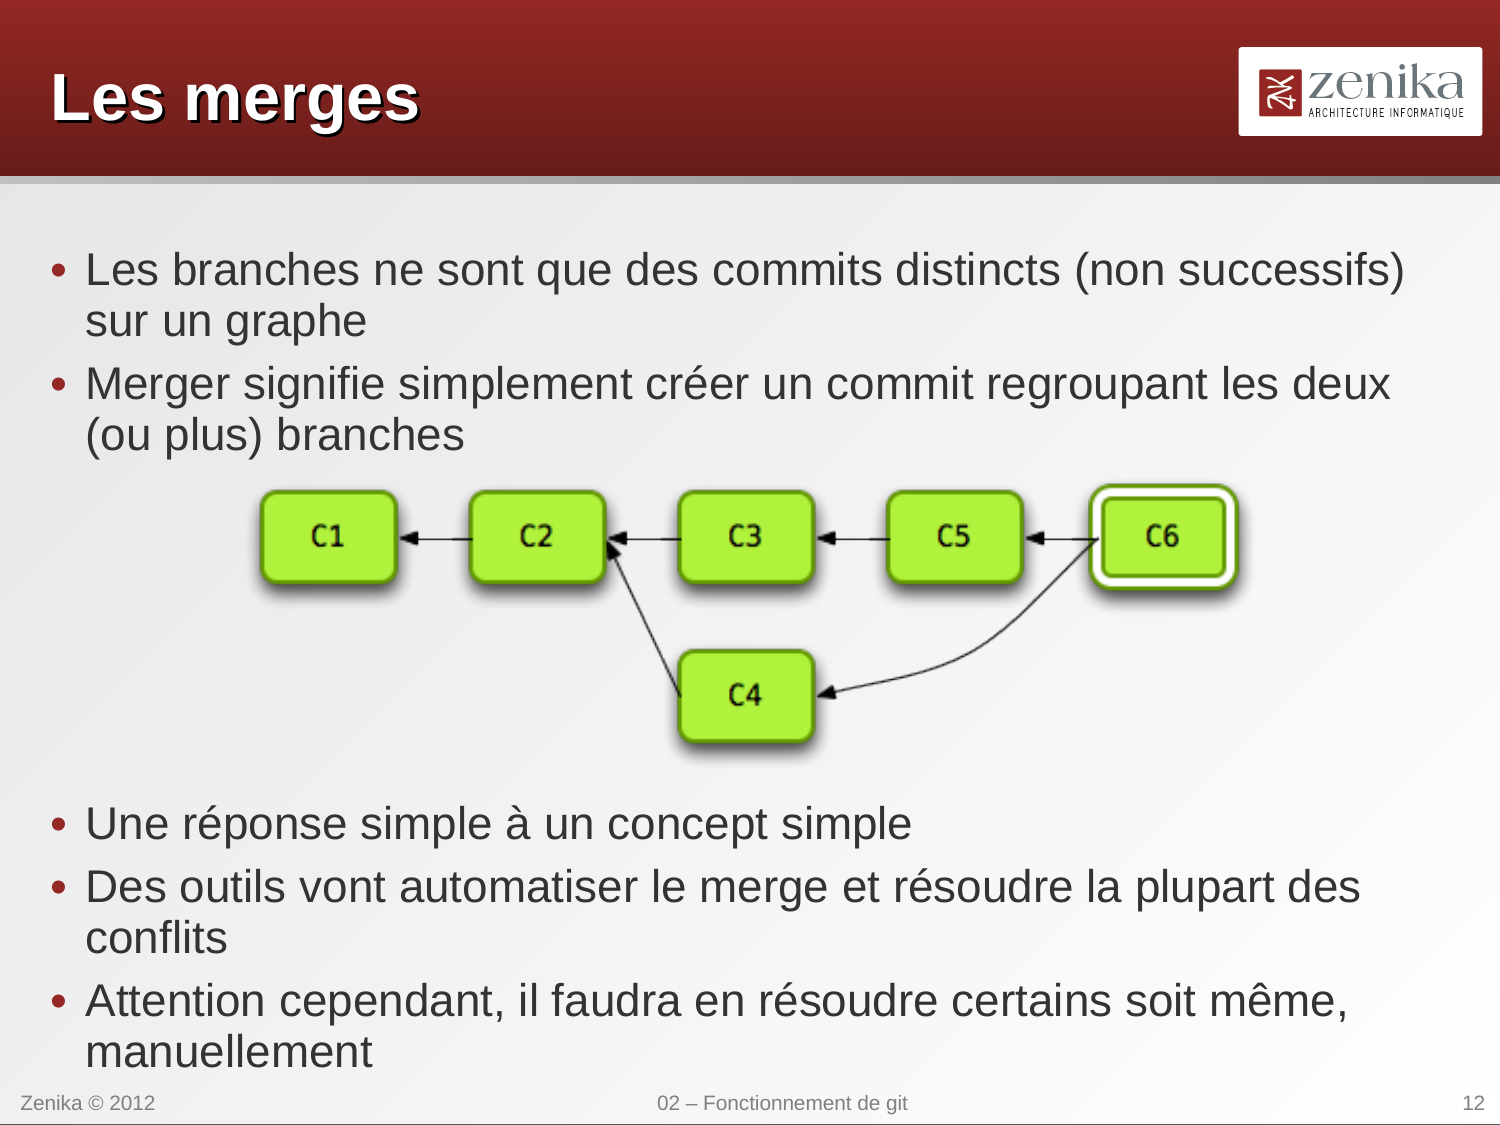

# Les merges
Les branches ne sont que des commits distincts (non successifs) sur un graphe
Merger signifie simplement créer un commit regroupant les deux (ou plus) branches
Une réponse simple à un concept simple
Des outils vont automatiser le merge et résoudre la plupart des conflits
Attention cependant, il faudra en résoudre certains soit même, manuellement